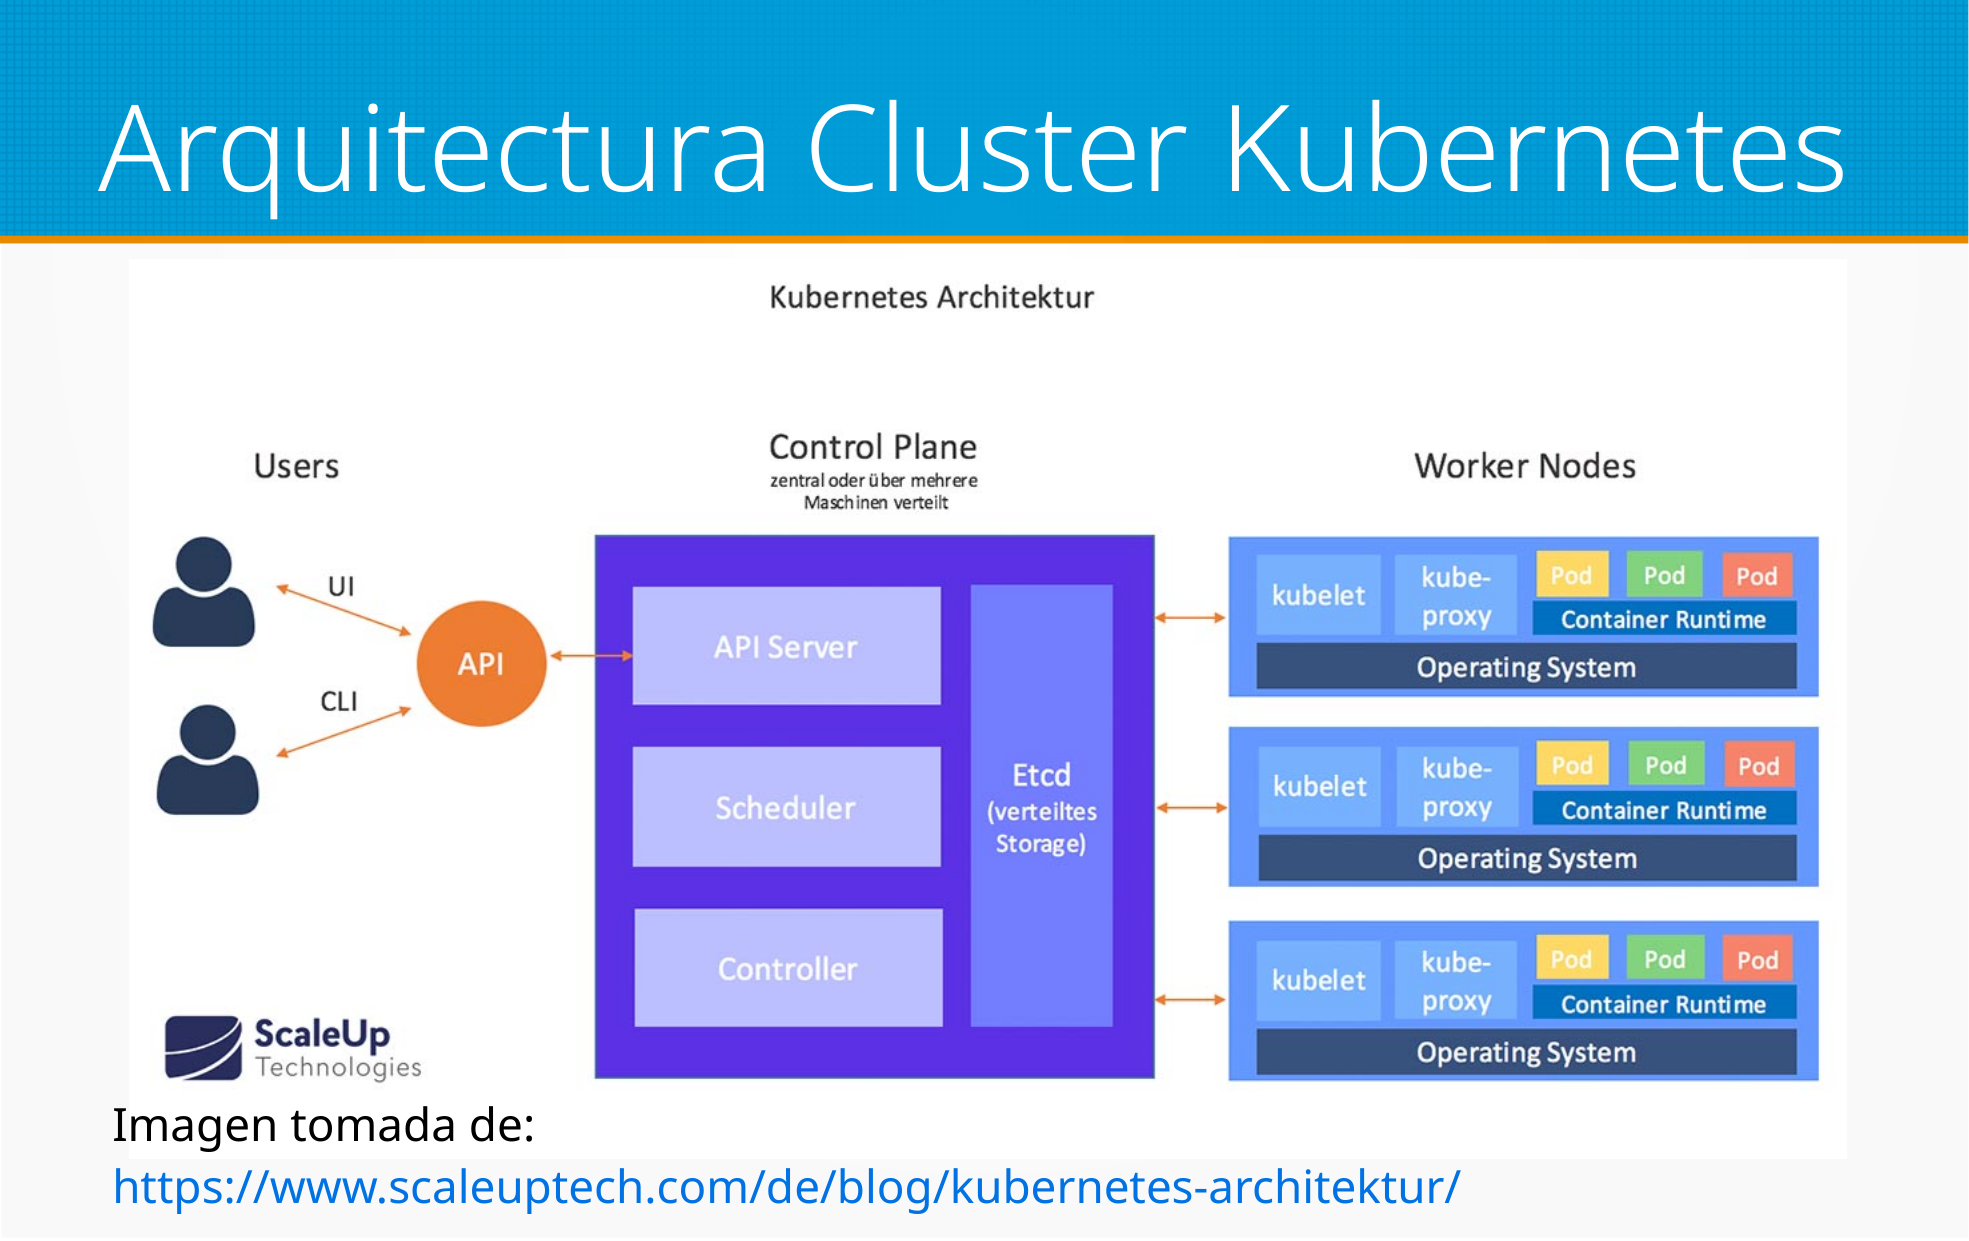

# Arquitectura Cluster Kubernetes
Imagen tomada de: https://www.scaleuptech.com/de/blog/kubernetes-architektur/